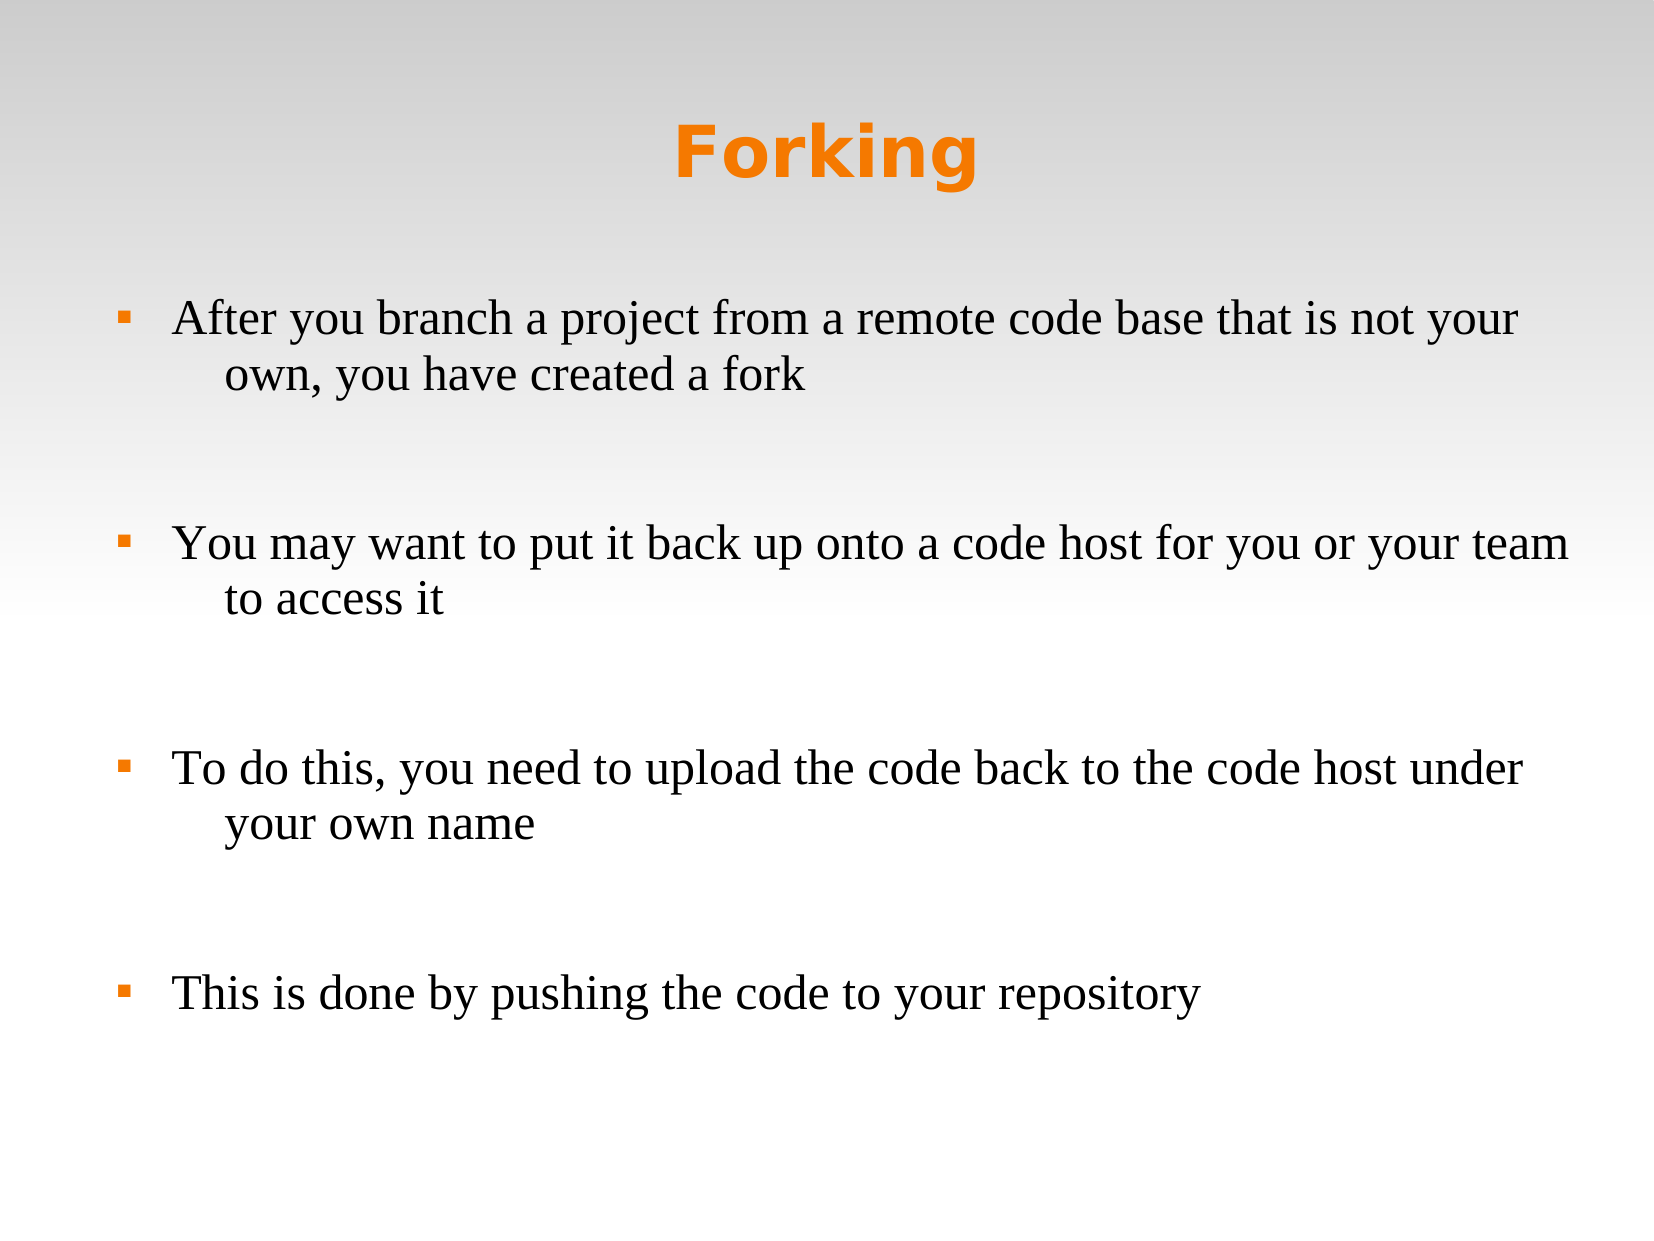

# Forking
After you branch a project from a remote code base that is not your own, you have created a fork
You may want to put it back up onto a code host for you or your team to access it
To do this, you need to upload the code back to the code host under your own name
This is done by pushing the code to your repository